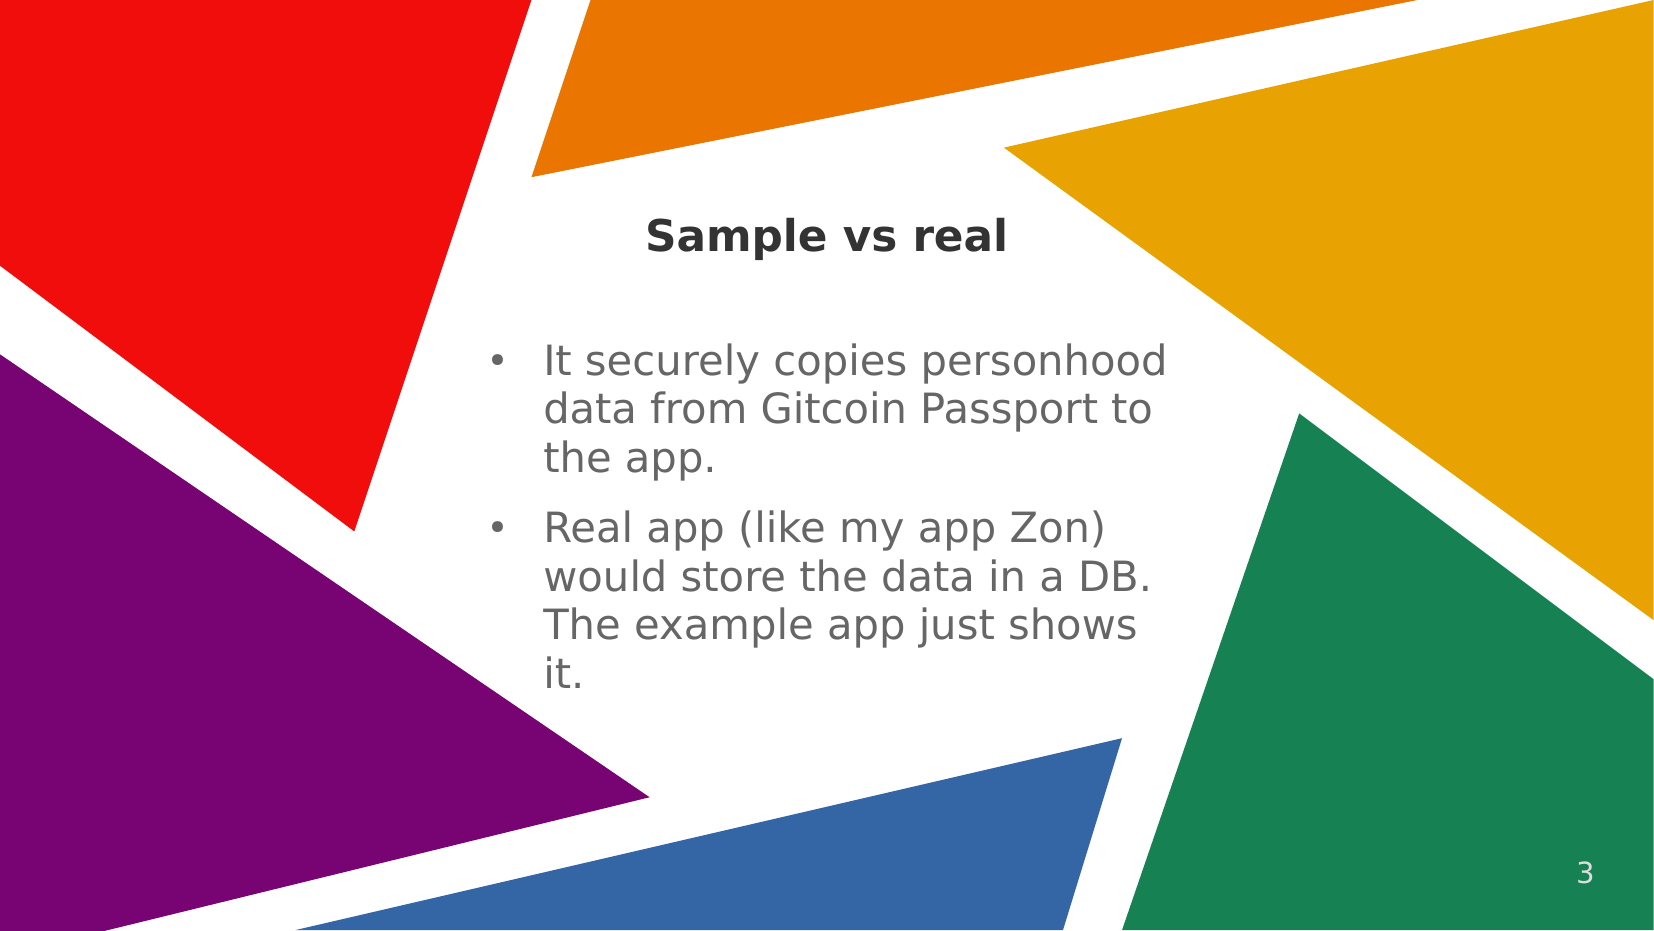

# Sample vs real
It securely copies personhood data from Gitcoin Passport to the app.
Real app (like my app Zon) would store the data in a DB. The example app just shows it.
3